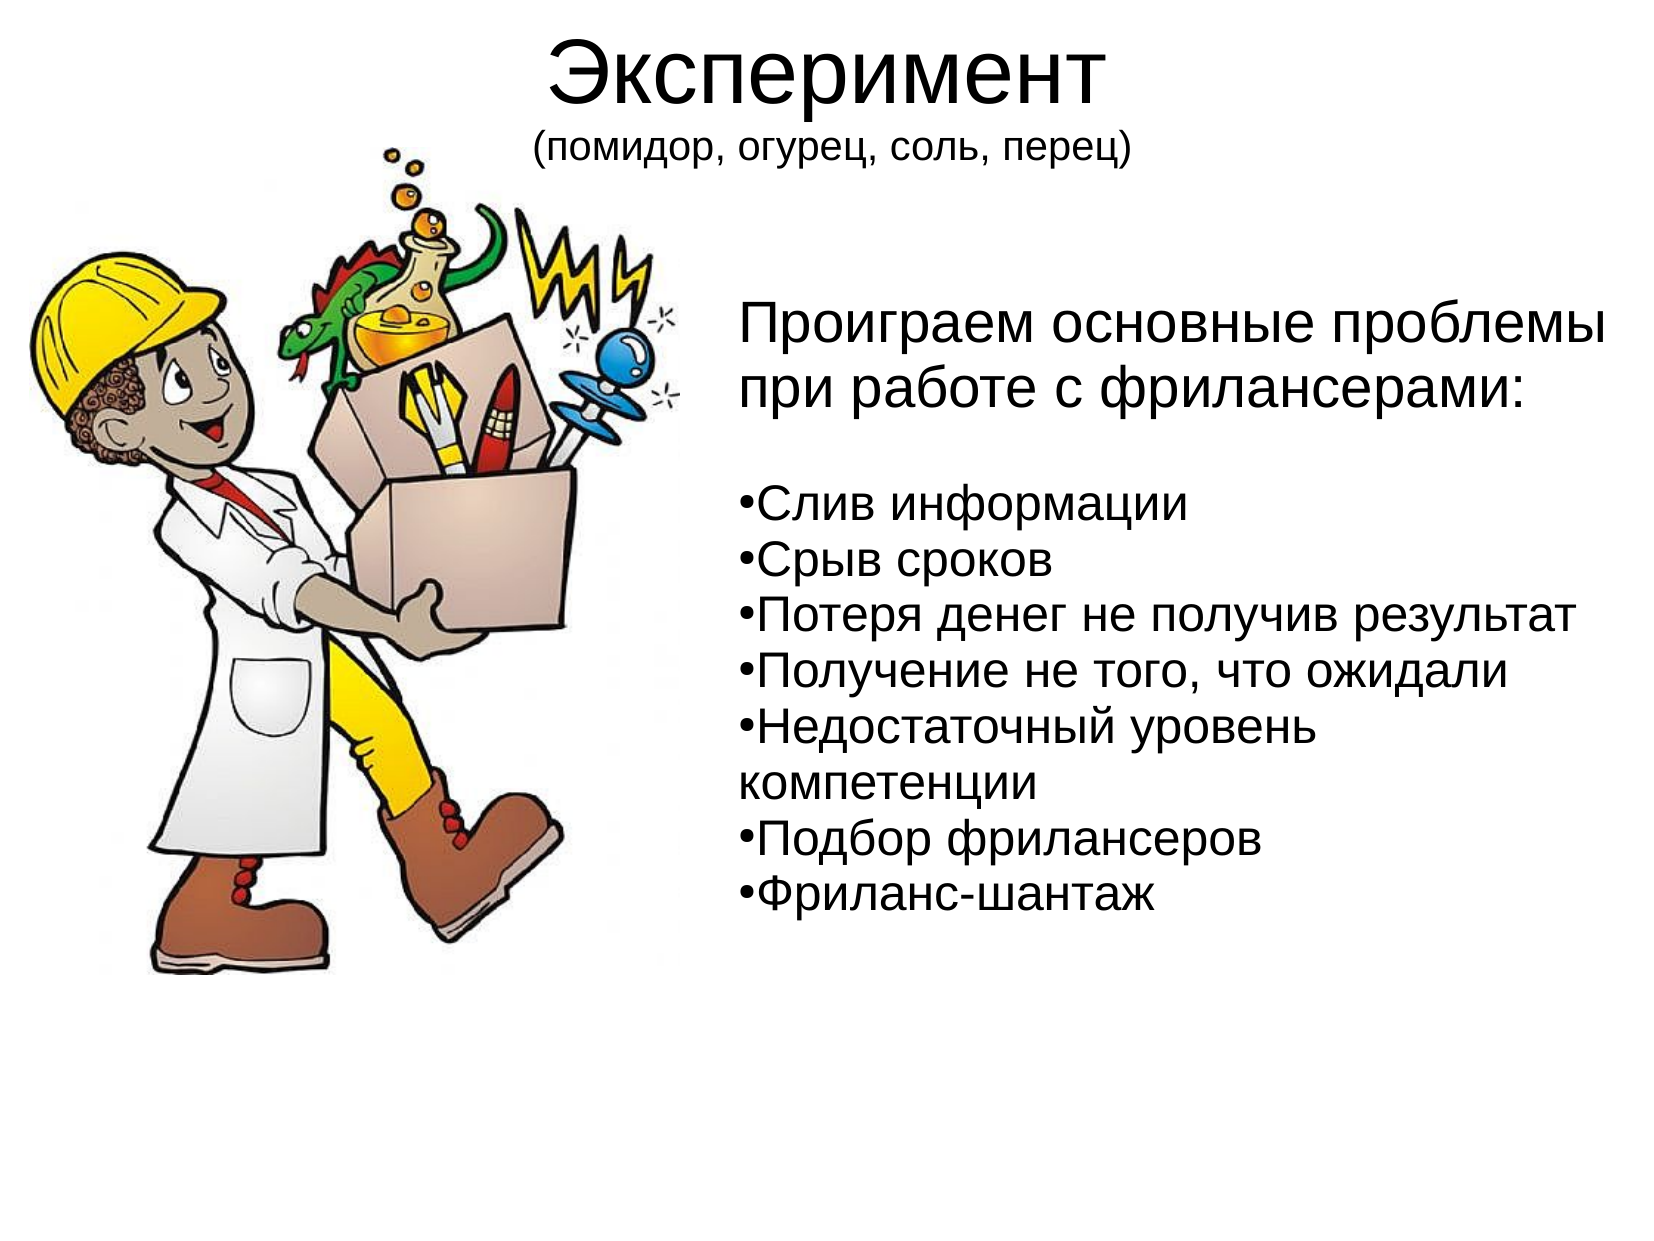

Эксперимент
 (помидор, огурец, соль, перец)
# Проиграем основные проблемы при работе с фрилансерами:
Слив информации
Срыв сроков
Потеря денег не получив результат
Получение не того, что ожидали
Недостаточный уровень компетенции
Подбор фрилансеров
Фриланс-шантаж